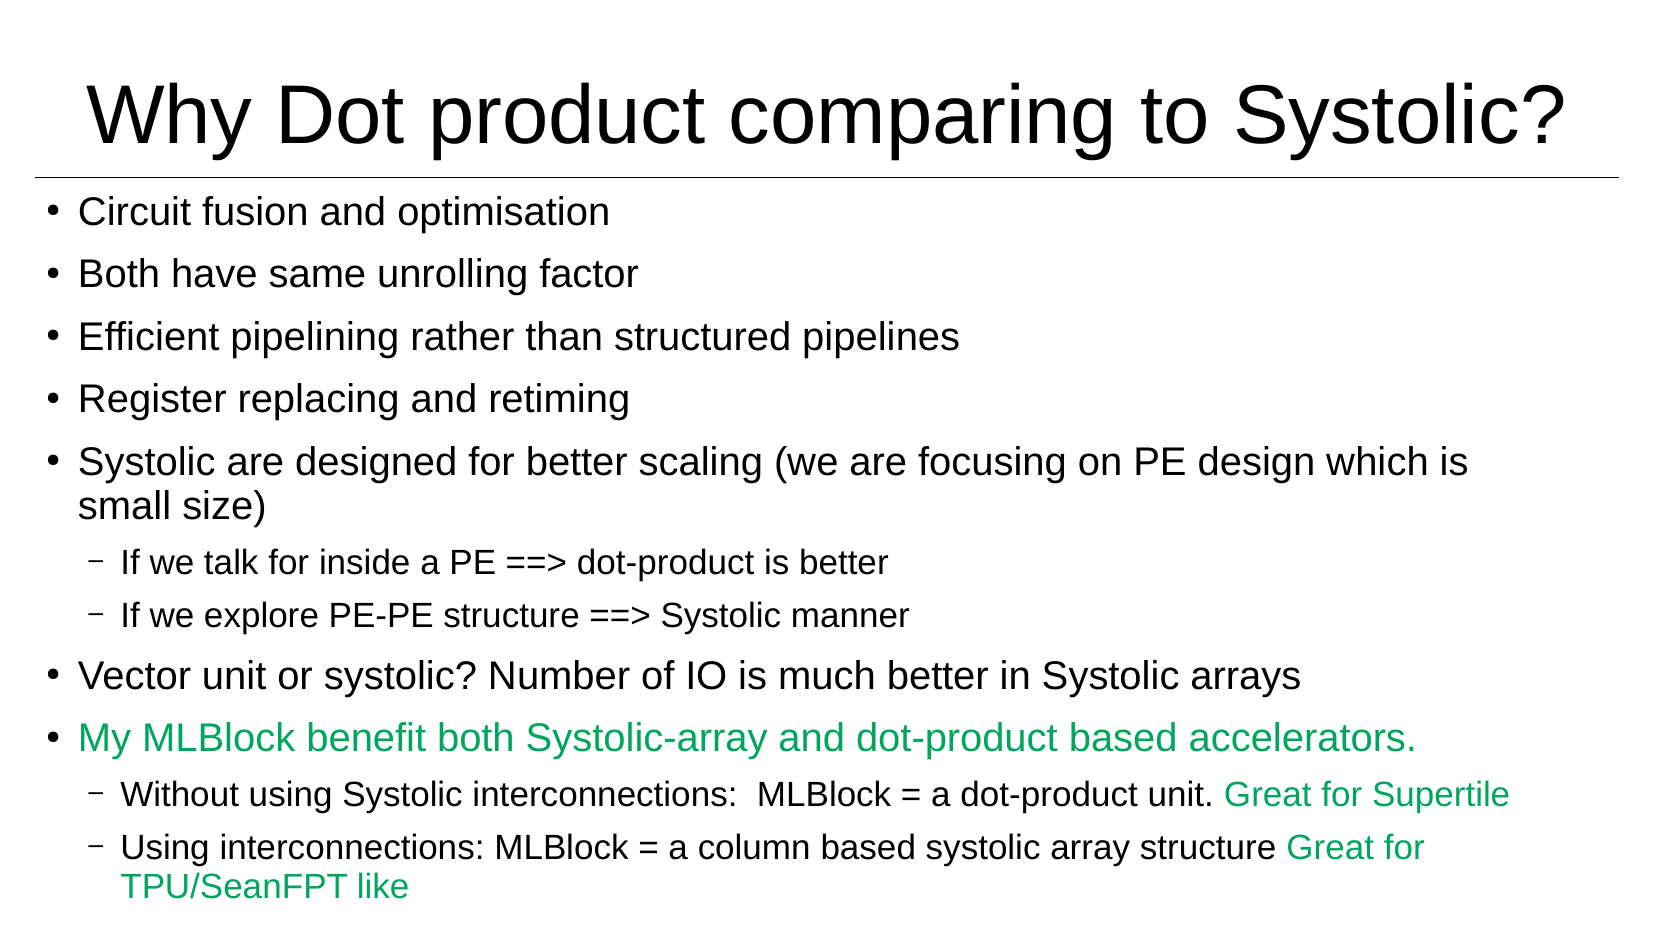

# Why Dot product comparing to Systolic?
Circuit fusion and optimisation
Both have same unrolling factor
Efficient pipelining rather than structured pipelines
Register replacing and retiming
Systolic are designed for better scaling (we are focusing on PE design which is small size)
If we talk for inside a PE ==> dot-product is better
If we explore PE-PE structure ==> Systolic manner
Vector unit or systolic? Number of IO is much better in Systolic arrays
My MLBlock benefit both Systolic-array and dot-product based accelerators.
Without using Systolic interconnections: MLBlock = a dot-product unit. Great for Supertile
Using interconnections: MLBlock = a column based systolic array structure Great for TPU/SeanFPT like